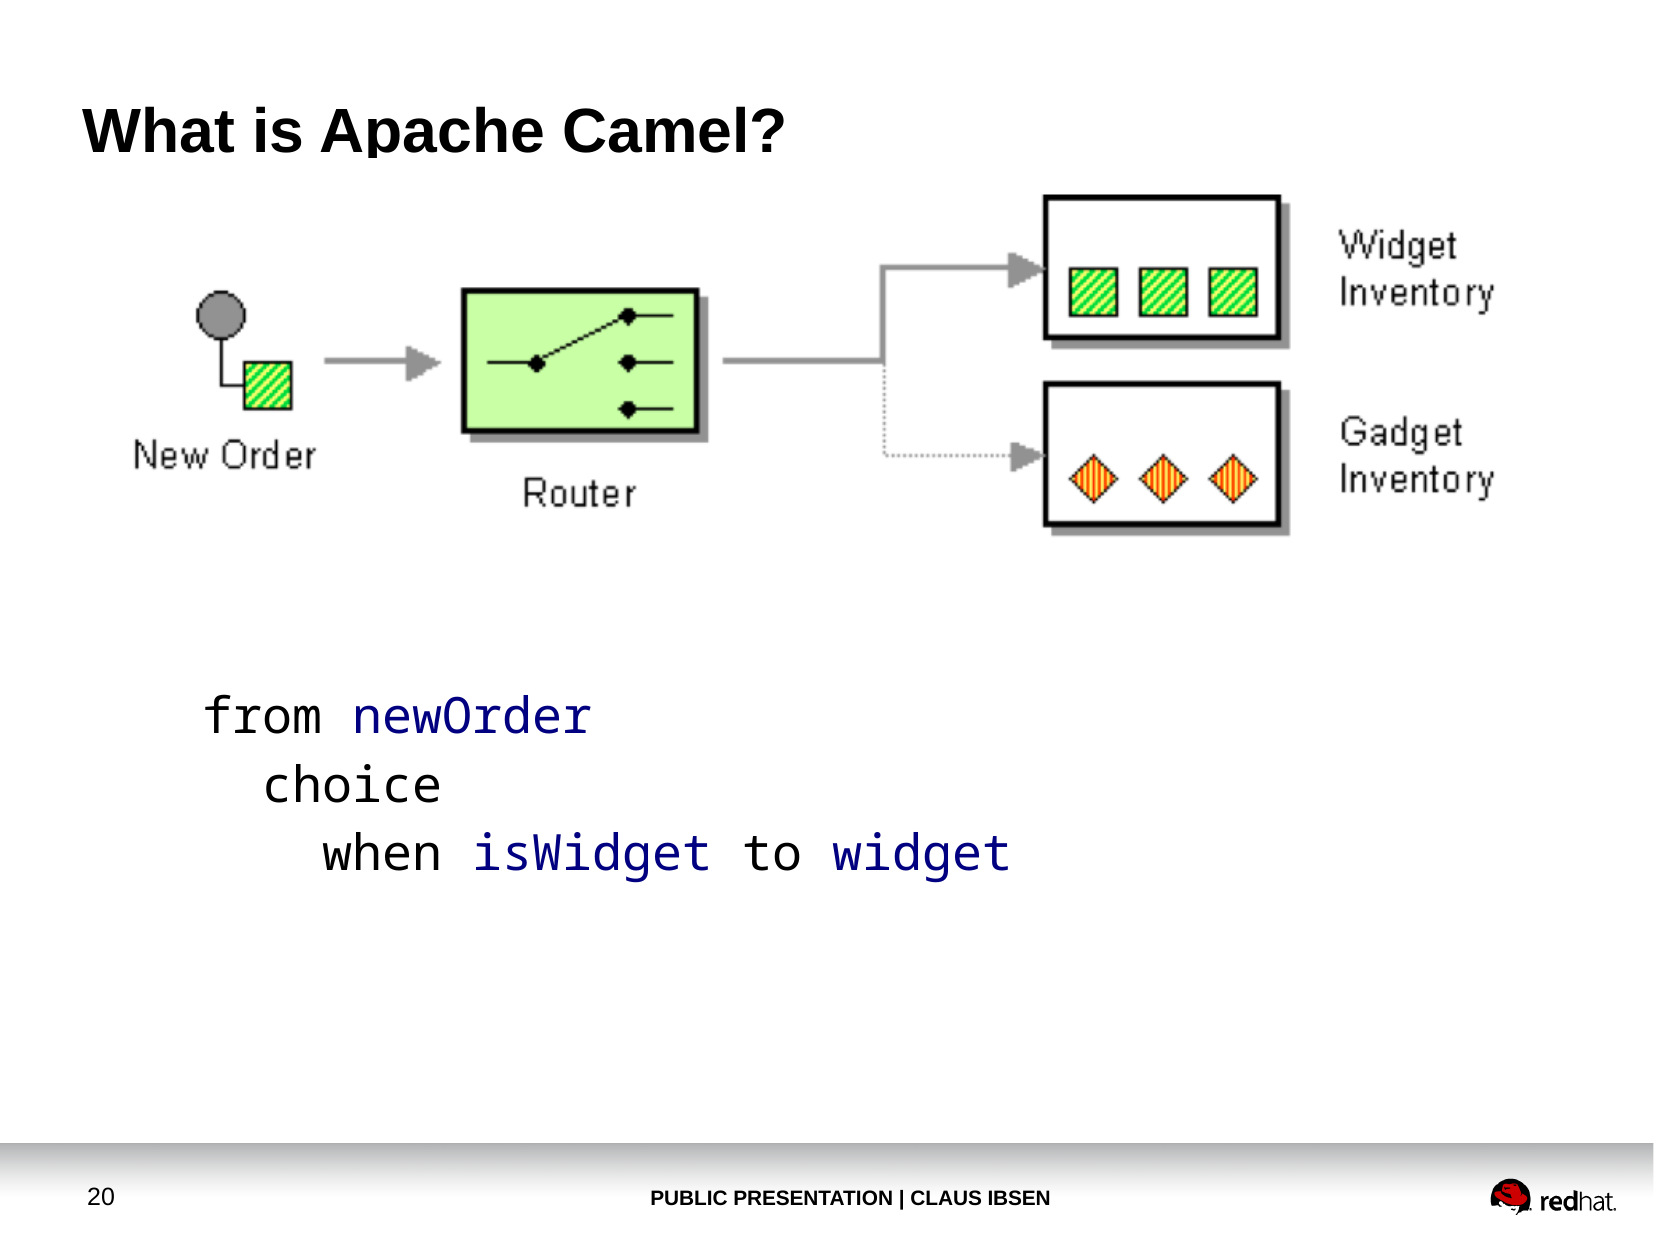

# What is Apache Camel?
from newOrder
 choice
 when isWidget to widget